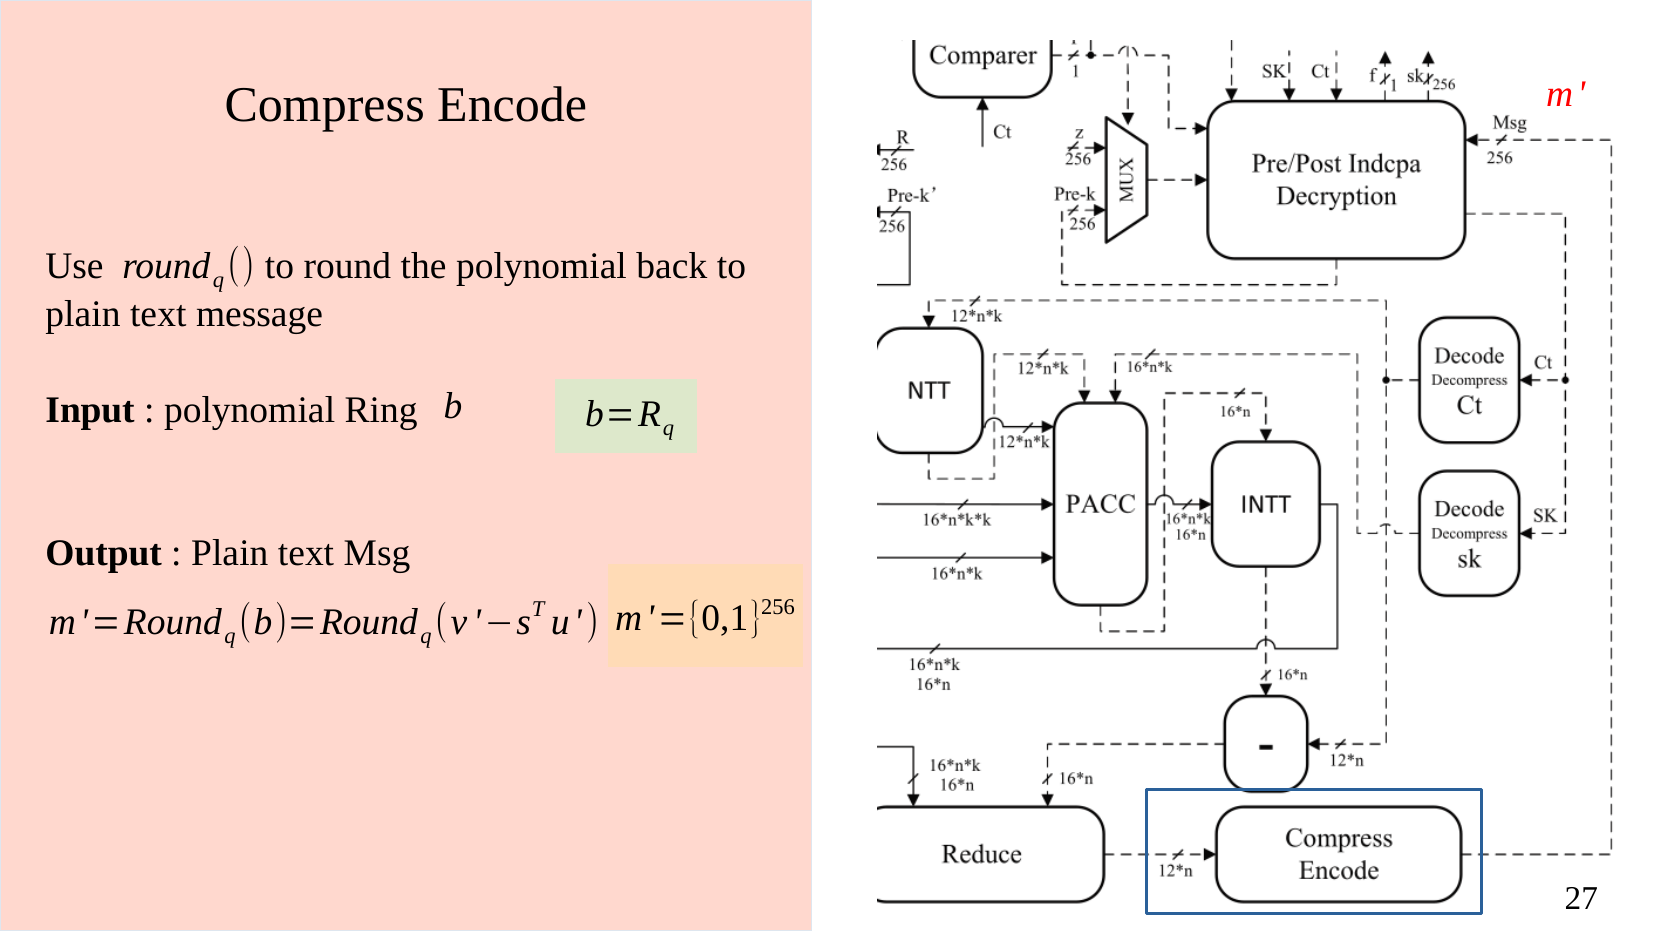

# Compress Encode
Use to round the polynomial back to plain text message
Input : polynomial Ring
Output : Plain text Msg
27